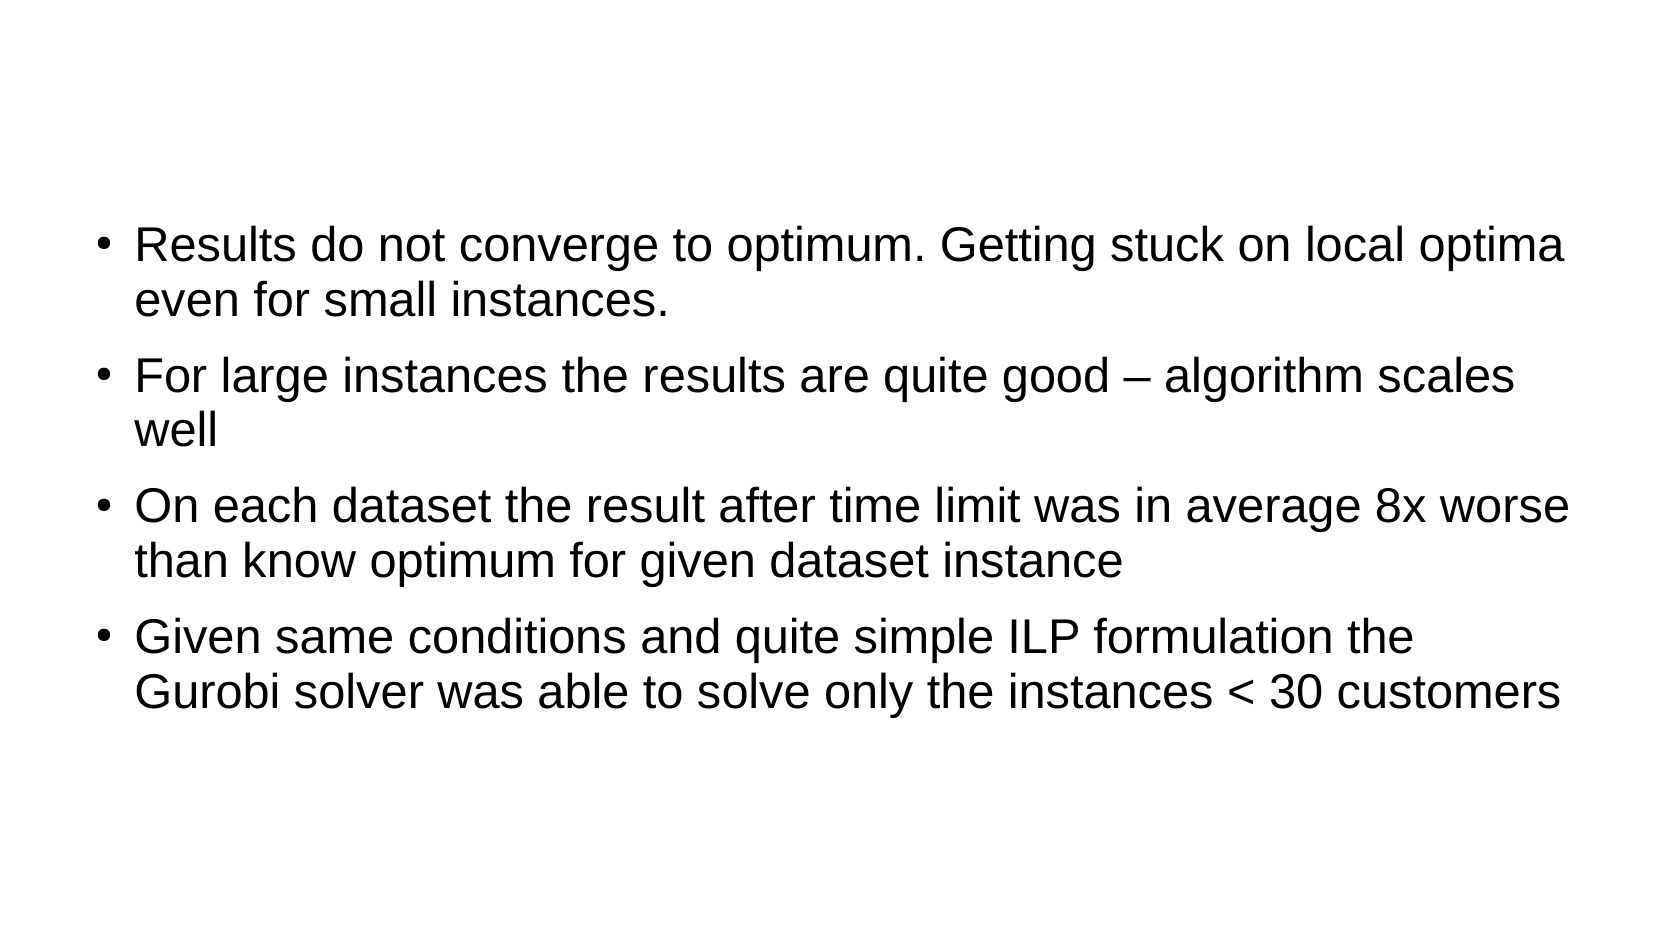

# Results do not converge to optimum. Getting stuck on local optima even for small instances.
For large instances the results are quite good – algorithm scales well
On each dataset the result after time limit was in average 8x worse than know optimum for given dataset instance
Given same conditions and quite simple ILP formulation the Gurobi solver was able to solve only the instances < 30 customers